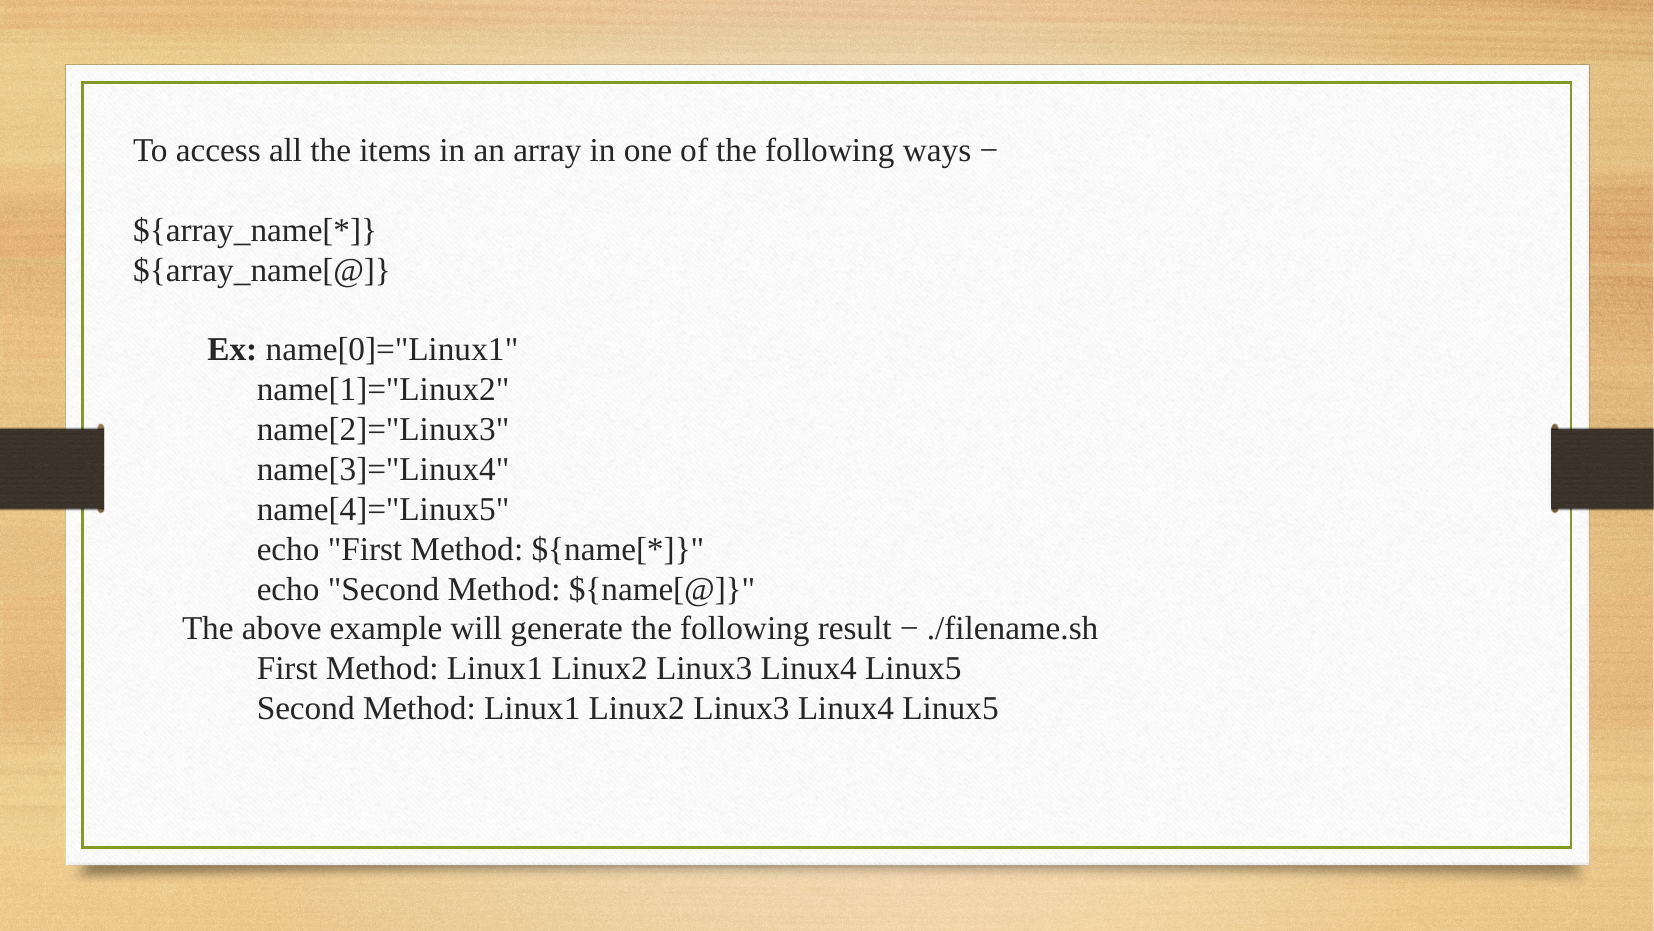

# To access all the items in an array in one of the following ways − ${array_name[*]} ${array_name[@]} Ex: name[0]="Linux1" name[1]="Linux2" name[2]="Linux3" name[3]="Linux4" name[4]="Linux5" echo "First Method: ${name[*]}" echo "Second Method: ${name[@]}" The above example will generate the following result − ./filename.sh First Method: Linux1 Linux2 Linux3 Linux4 Linux5 Second Method: Linux1 Linux2 Linux3 Linux4 Linux5